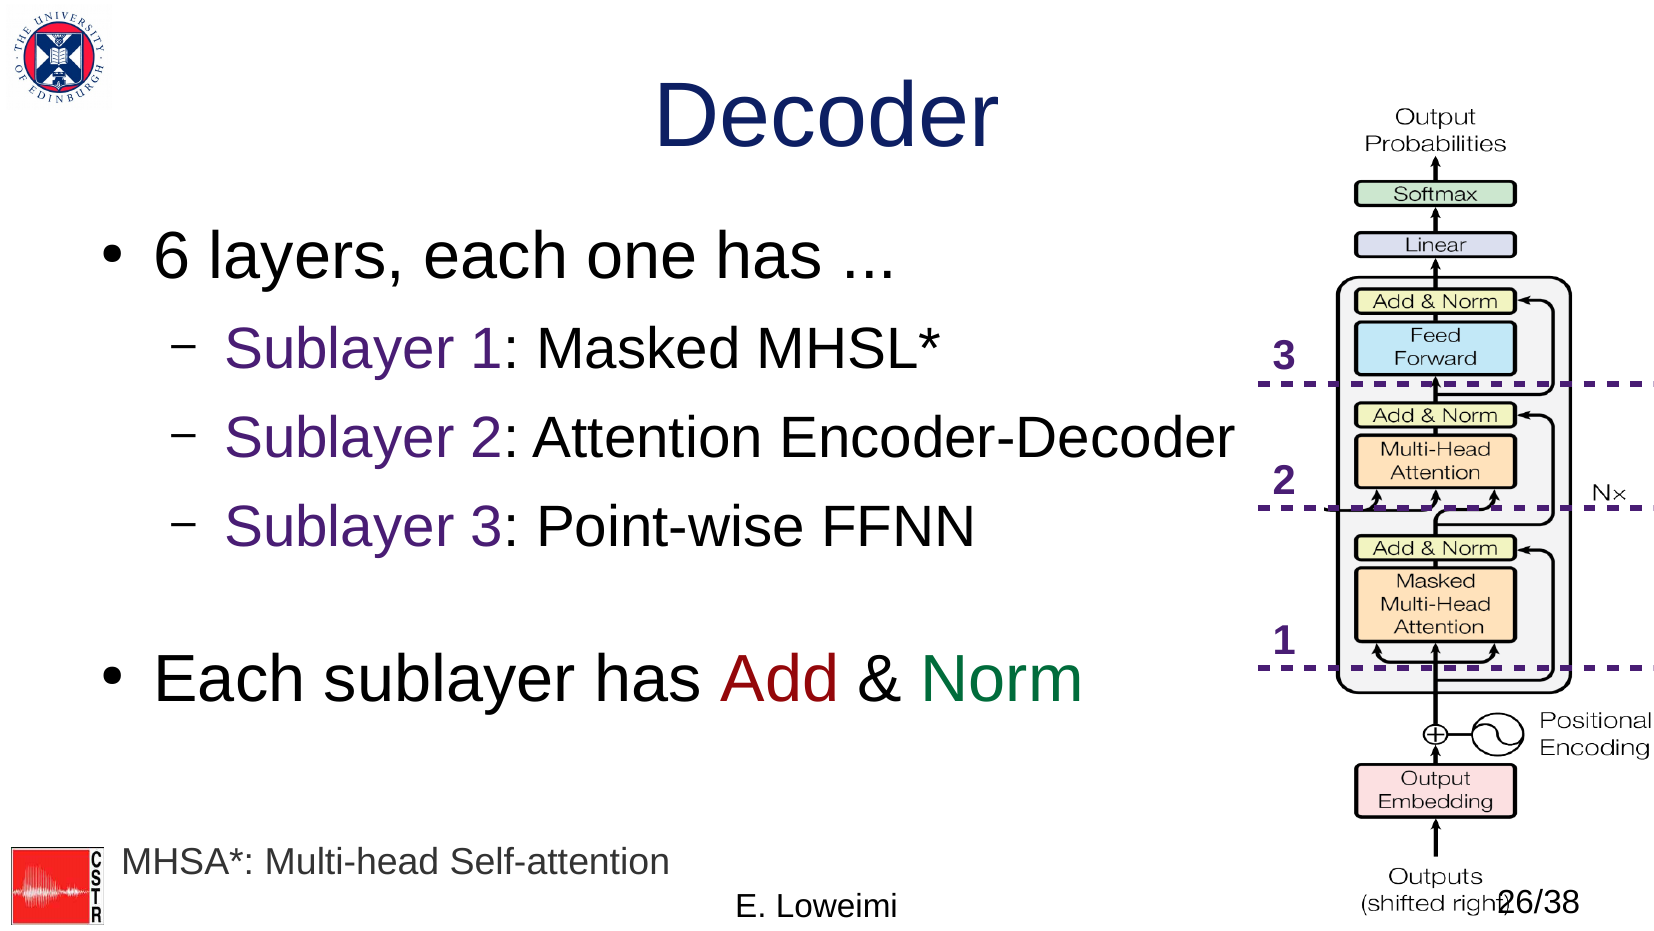

# Decoder
6 layers, each one has ...
Sublayer 1: Masked MHSL*
Sublayer 2: Attention Encoder-Decoder
Sublayer 3: Point-wise FFNN
Each sublayer has Add & Norm
3
2
1
MHSA*: Multi-head Self-attention
26/38
E. Loweimi